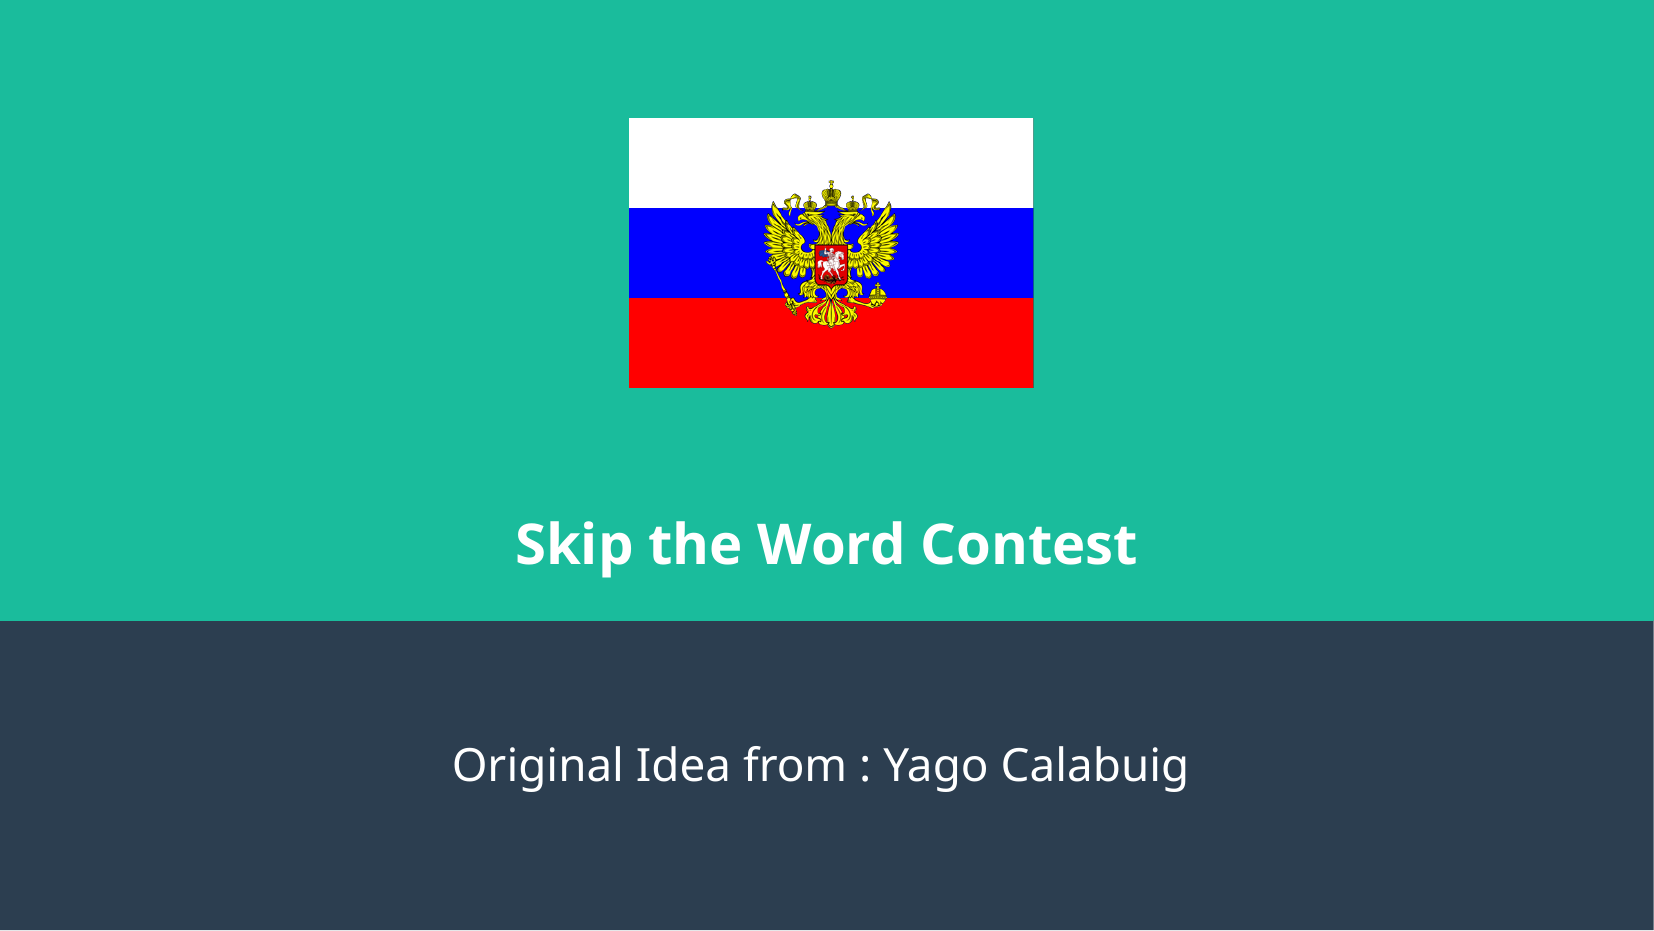

# Skip the Word Contest
Original Idea from : Yago Calabuig